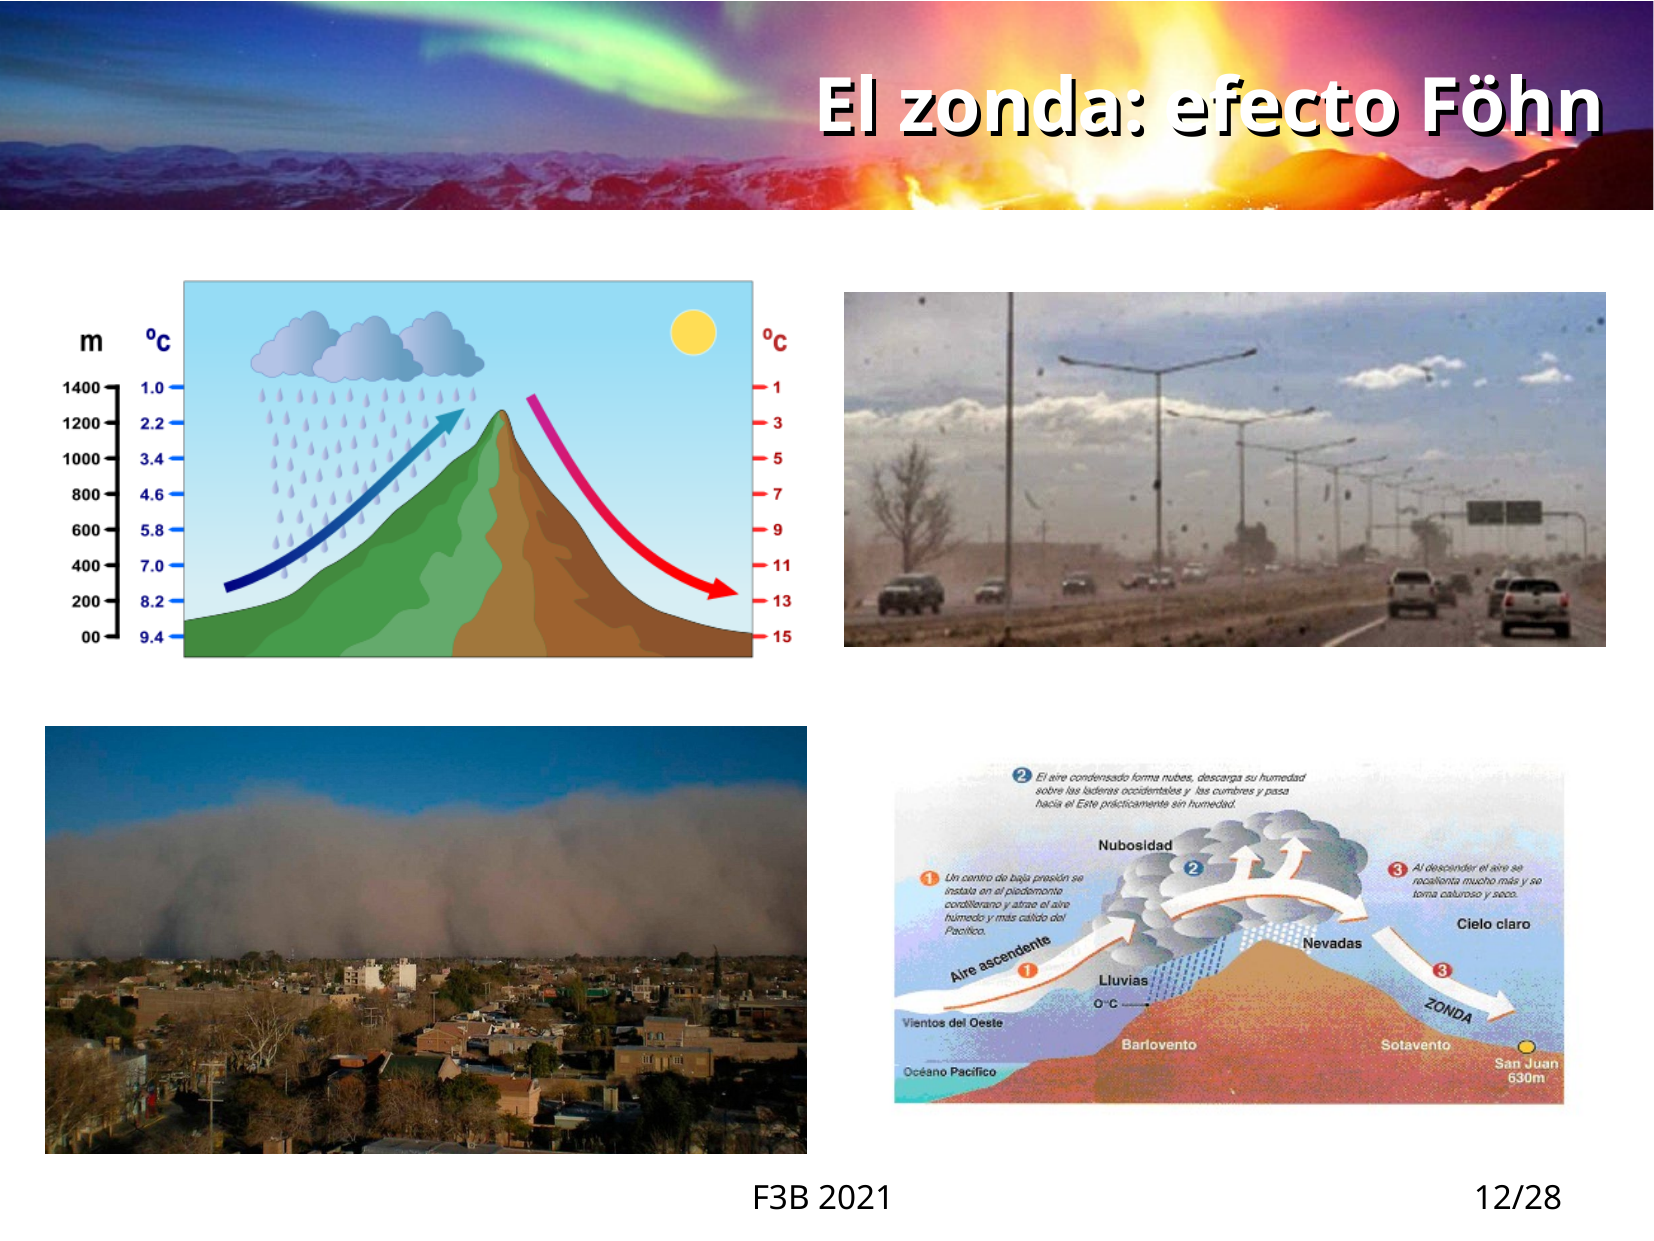

# El zonda: efecto Föhn
F3B 2021
12